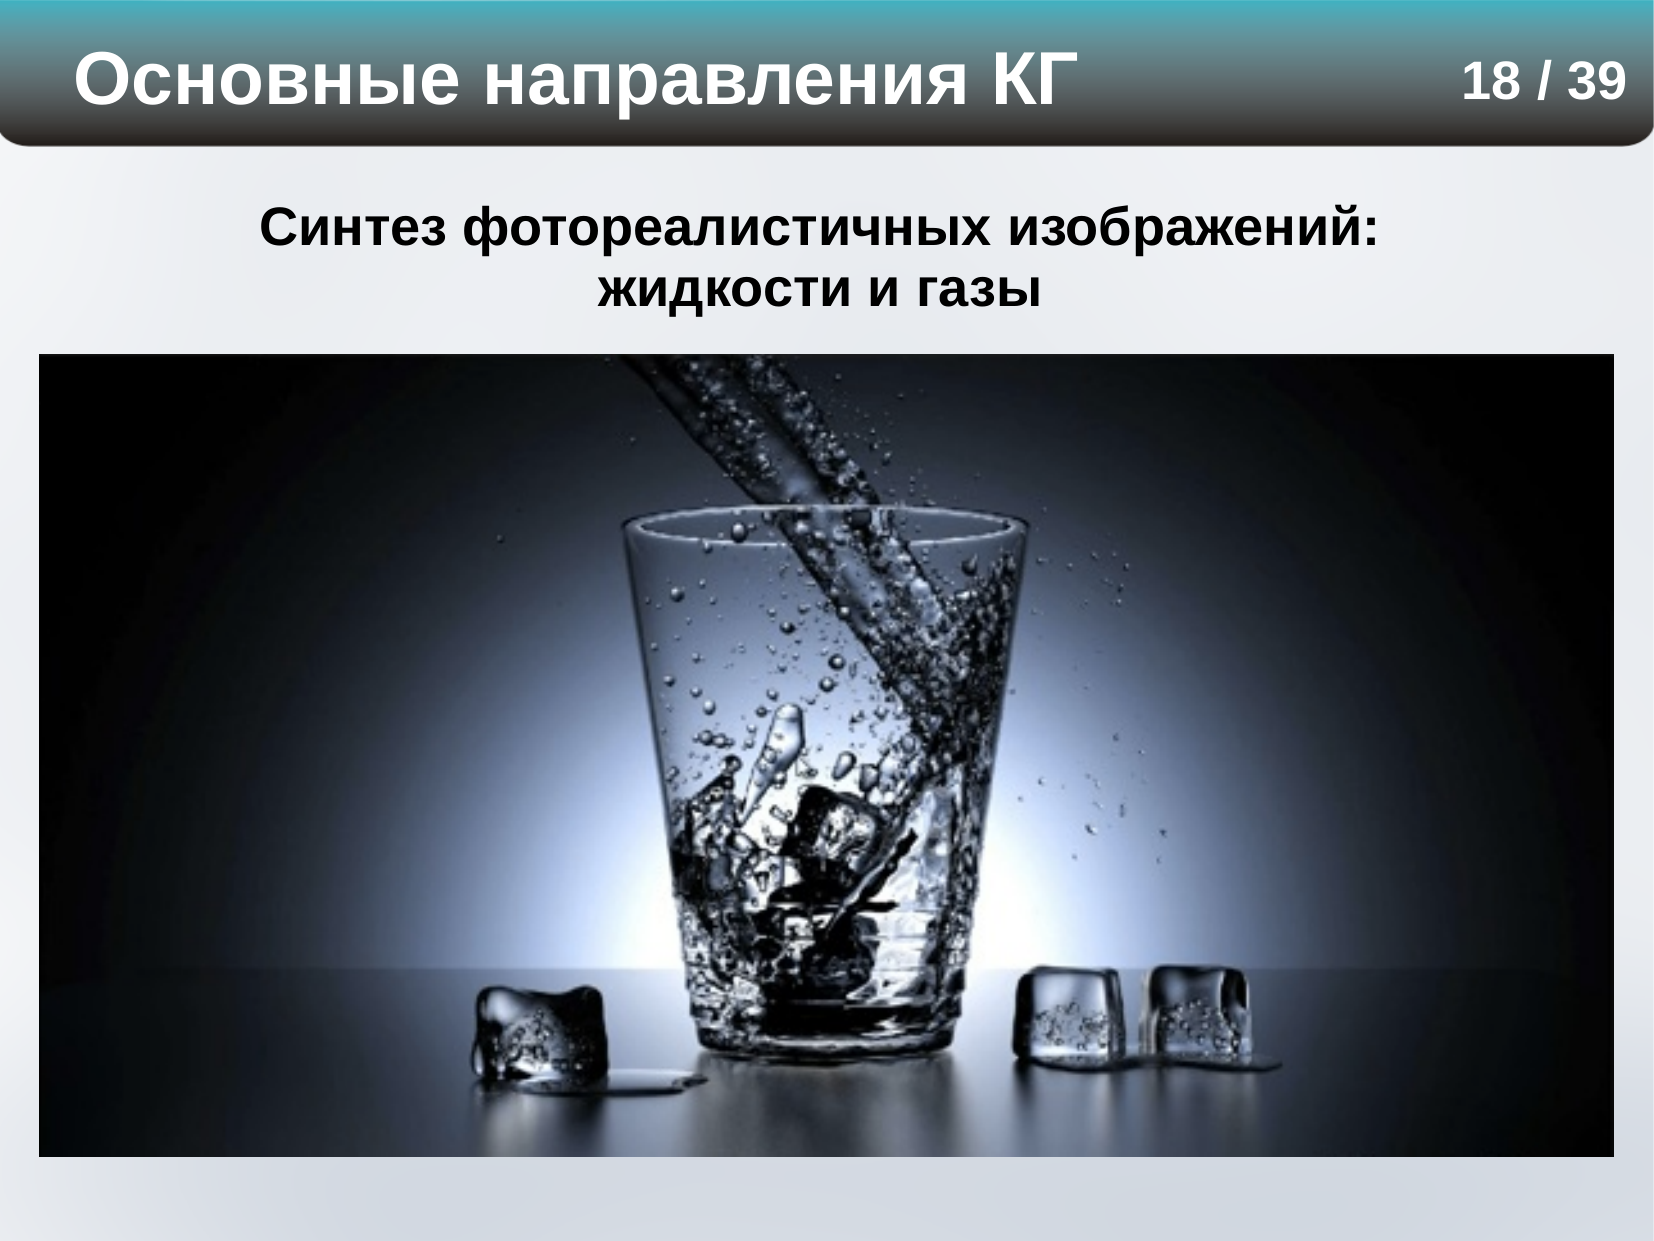

Основные направления КГ
Синтез фотореалистичных изображений:
жидкости и газы